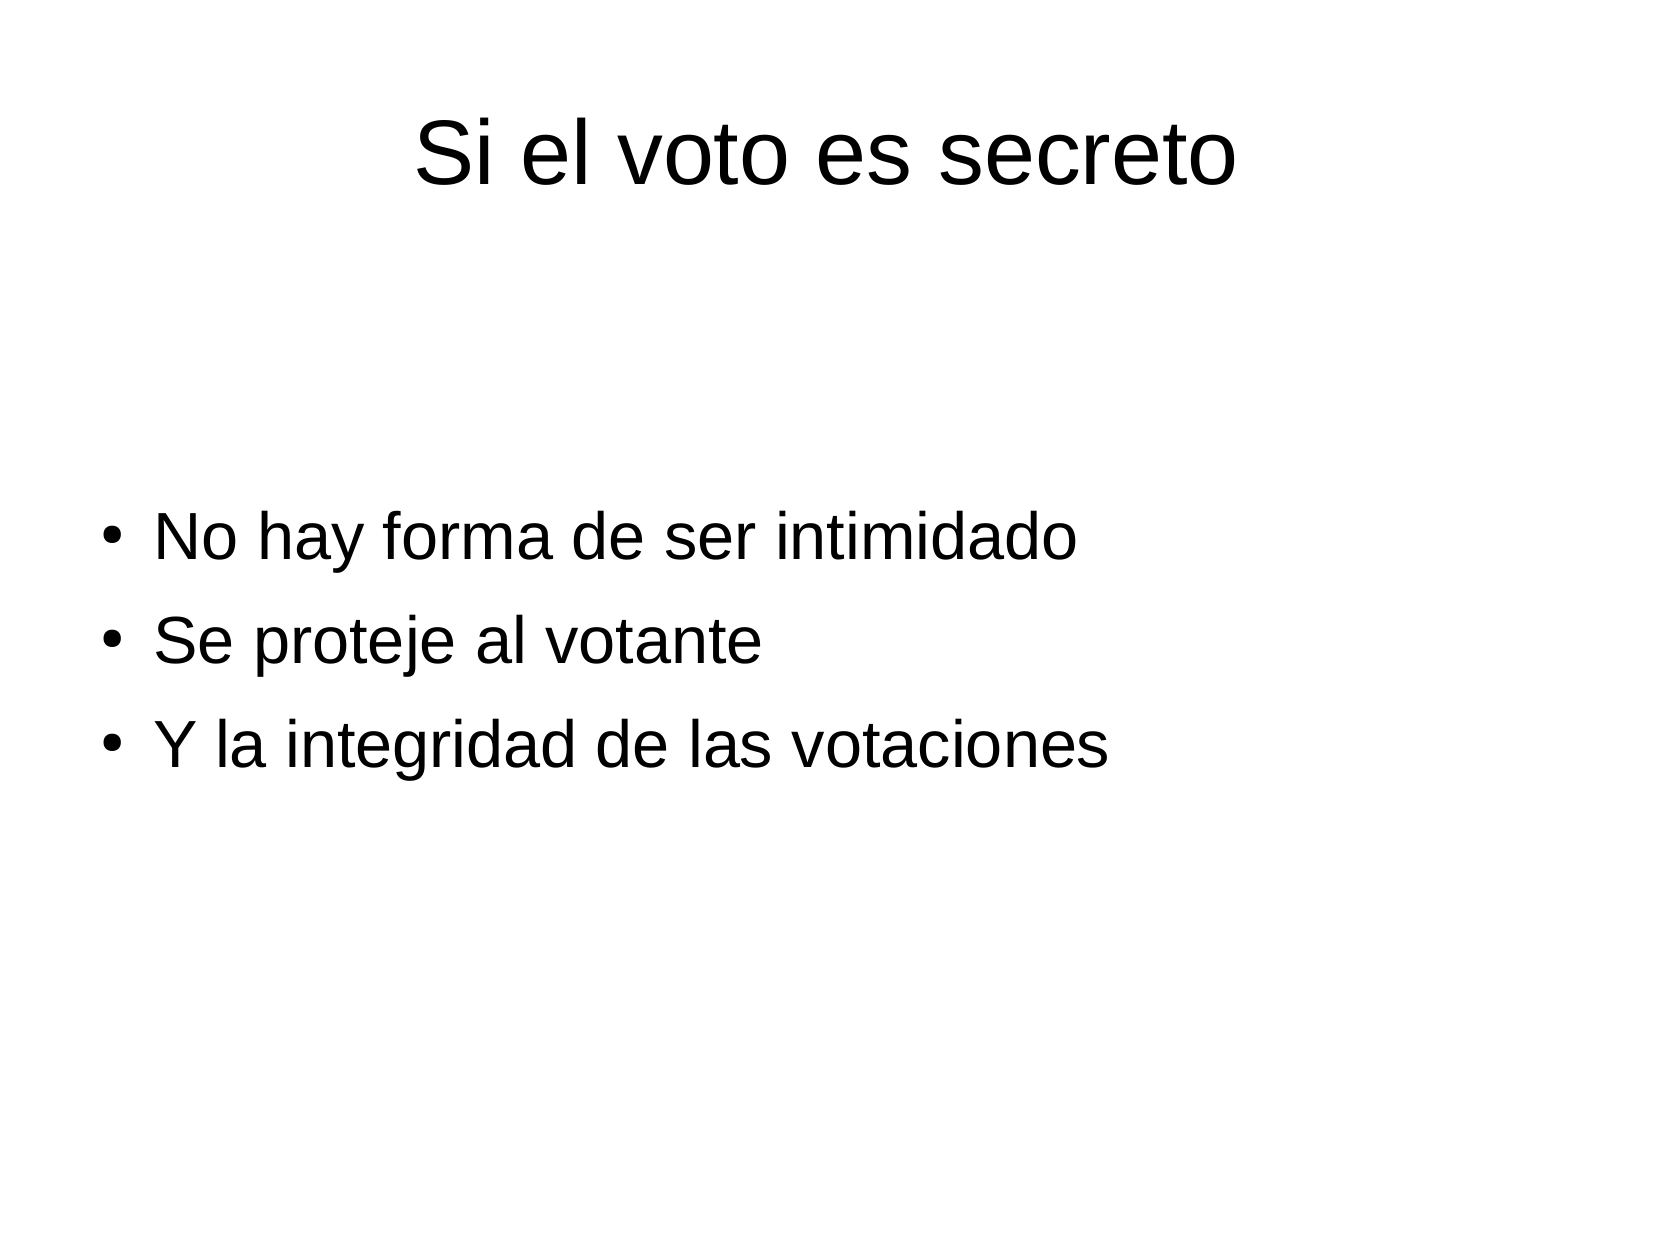

# Si el voto es secreto
No hay forma de ser intimidado
Se proteje al votante
Y la integridad de las votaciones